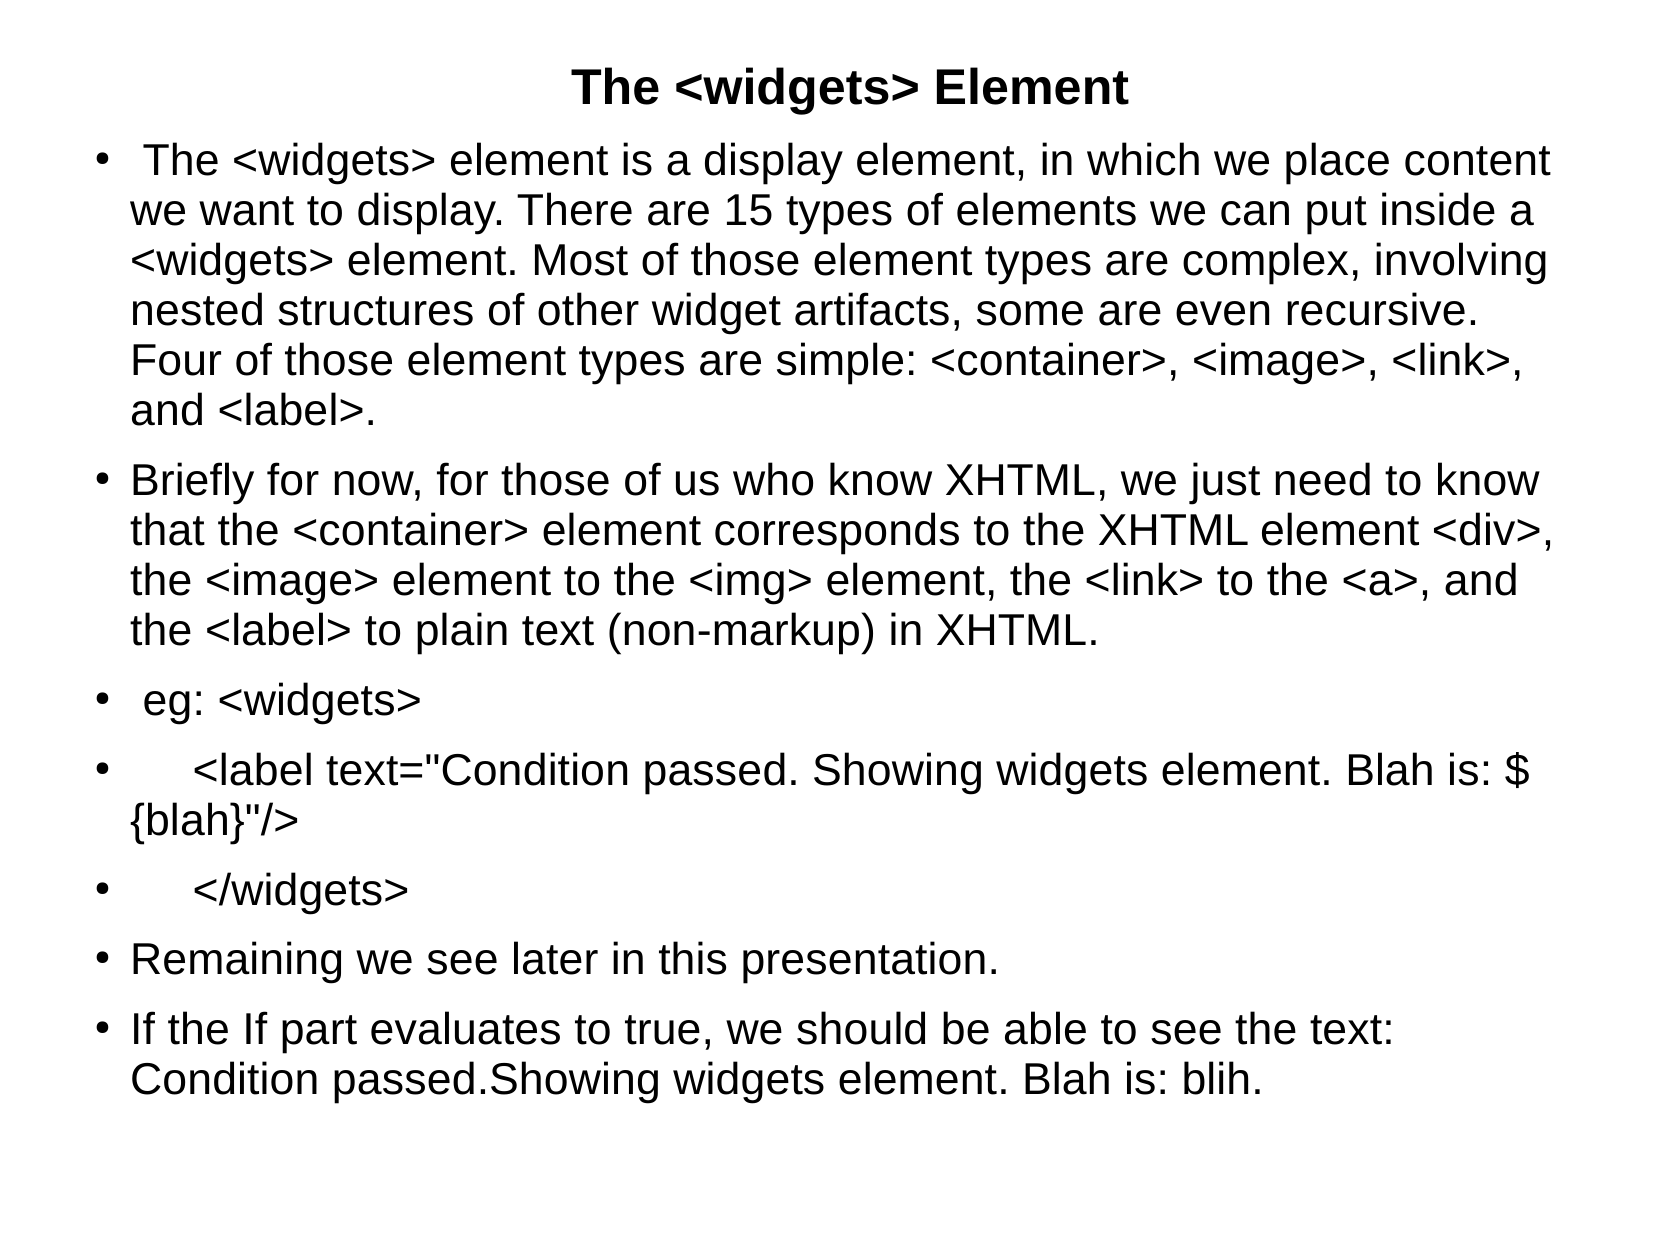

# The <widgets> Element
 The <widgets> element is a display element, in which we place content we want to display. There are 15 types of elements we can put inside a <widgets> element. Most of those element types are complex, involving nested structures of other widget artifacts, some are even recursive. Four of those element types are simple: <container>, <image>, <link>, and <label>.
Briefly for now, for those of us who know XHTML, we just need to know that the <container> element corresponds to the XHTML element <div>, the <image> element to the <img> element, the <link> to the <a>, and the <label> to plain text (non-markup) in XHTML.
 eg: <widgets>
 <label text="Condition passed. Showing widgets element. Blah is: ${blah}"/>
 </widgets>
Remaining we see later in this presentation.
If the If part evaluates to true, we should be able to see the text: Condition passed.Showing widgets element. Blah is: blih.